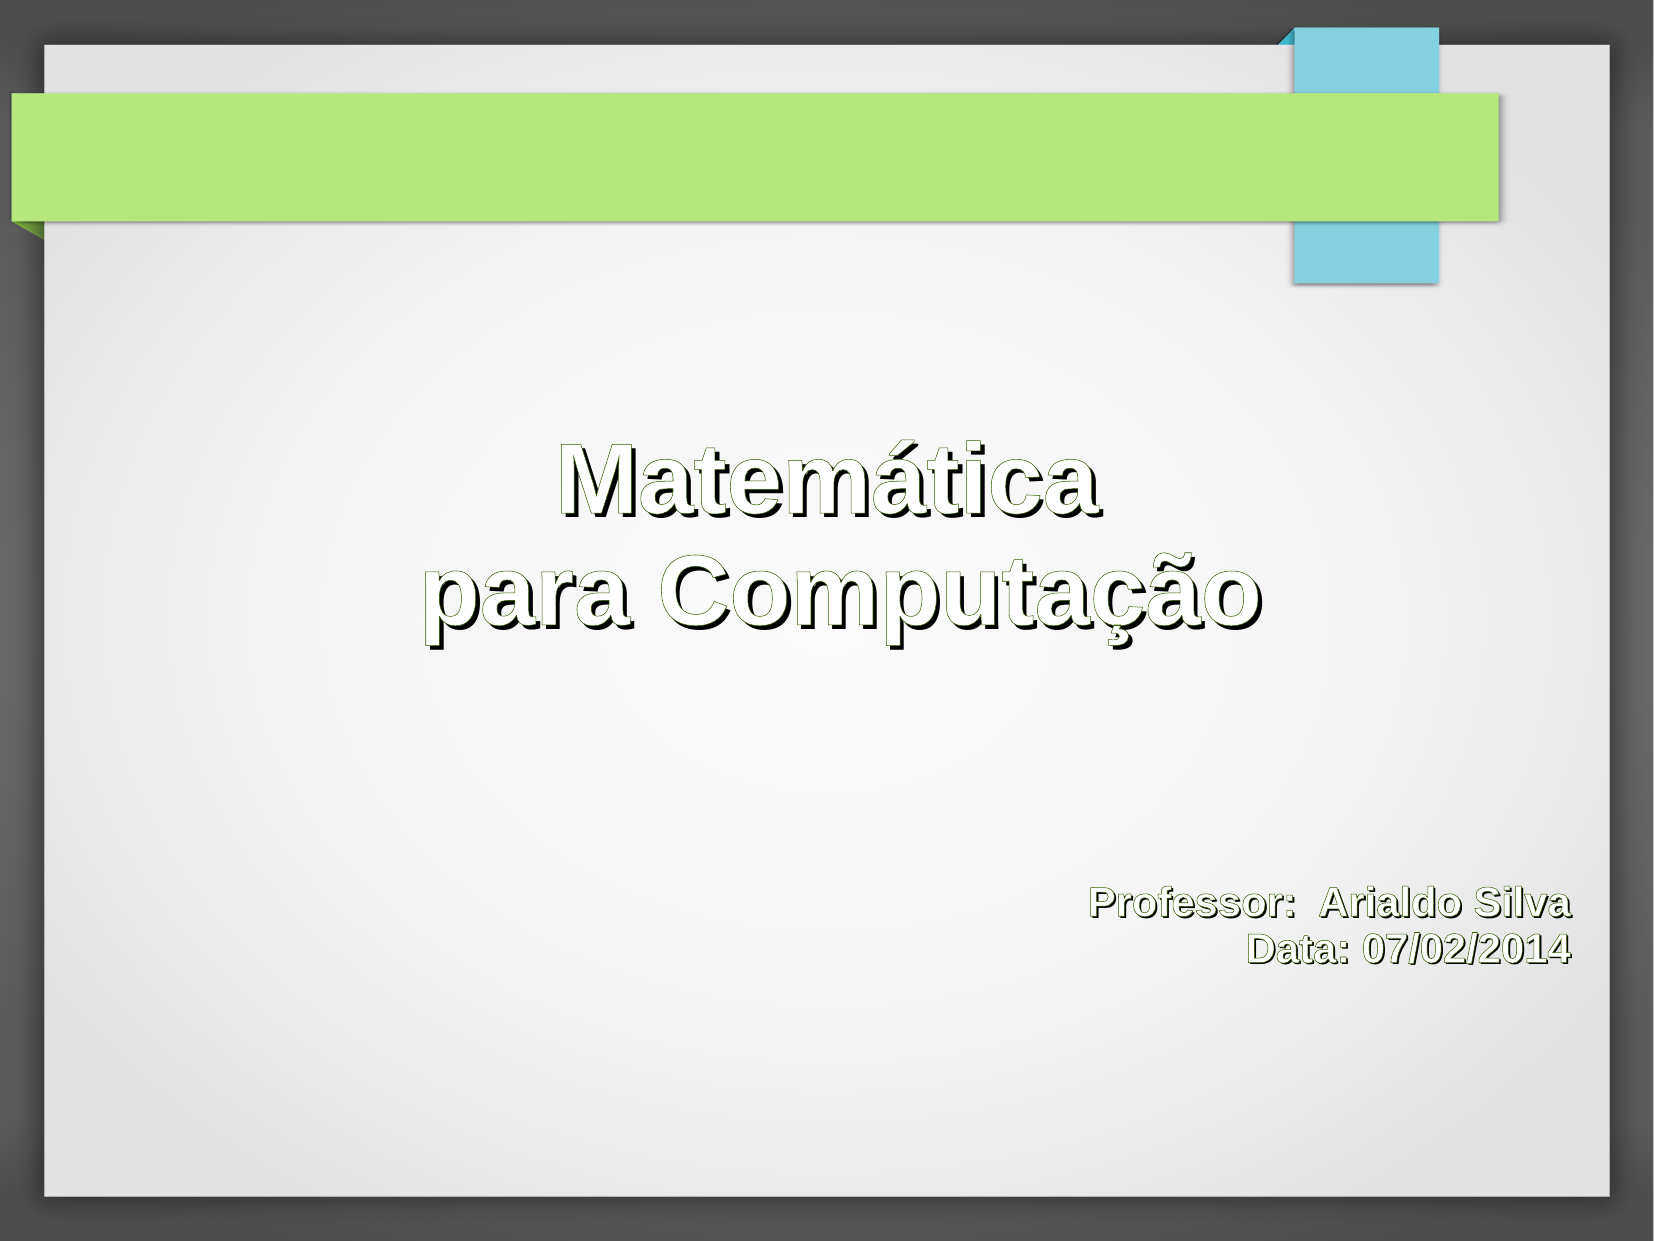

# Matemática
 para Computação
Professor: Arialdo Silva
Data: 07/02/2014